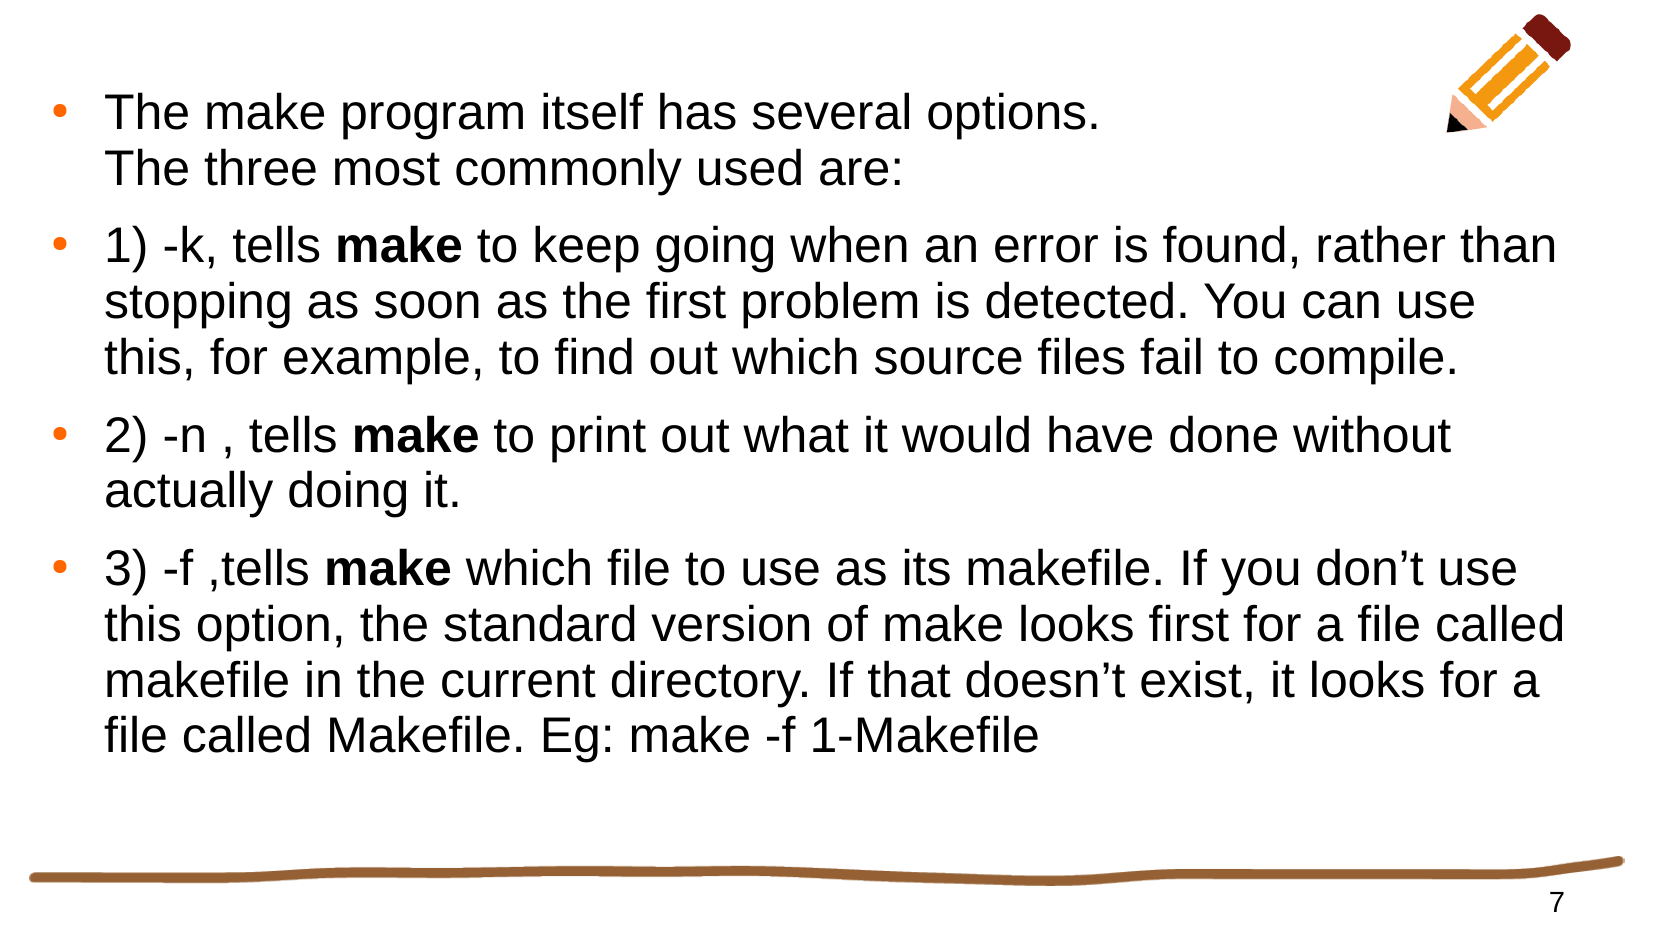

# The make program itself has several options. The three most commonly used are:
1) -k, tells make to keep going when an error is found, rather than stopping as soon as the first problem is detected. You can use this, for example, to find out which source files fail to compile.
2) -n , tells make to print out what it would have done without actually doing it.
3) -f ,tells make which file to use as its makefile. If you don’t use this option, the standard version of make looks first for a file called makefile in the current directory. If that doesn’t exist, it looks for a file called Makefile. Eg: make -f 1-Makefile
7